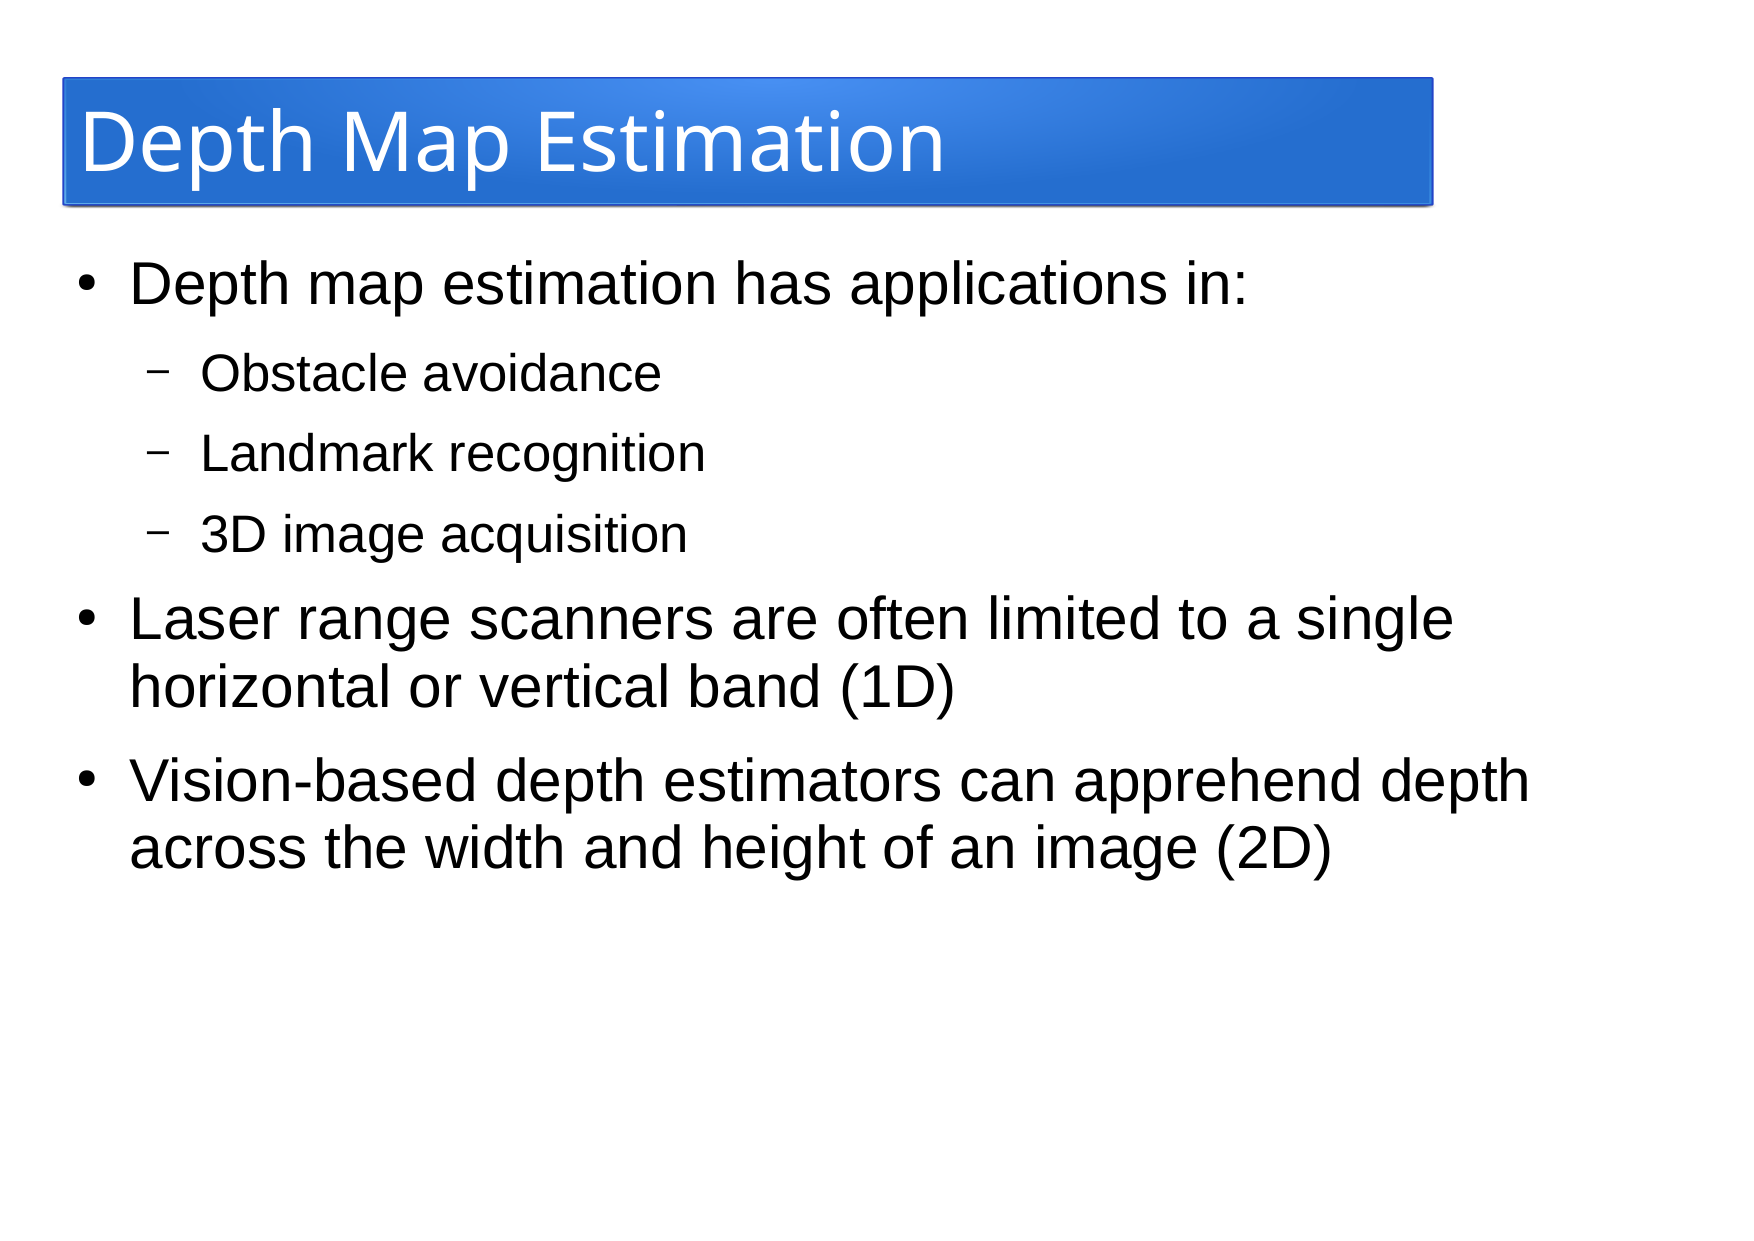

# Depth Map Estimation
Depth map estimation has applications in:
Obstacle avoidance
Landmark recognition
3D image acquisition
Laser range scanners are often limited to a single horizontal or vertical band (1D)
Vision-based depth estimators can apprehend depth across the width and height of an image (2D)